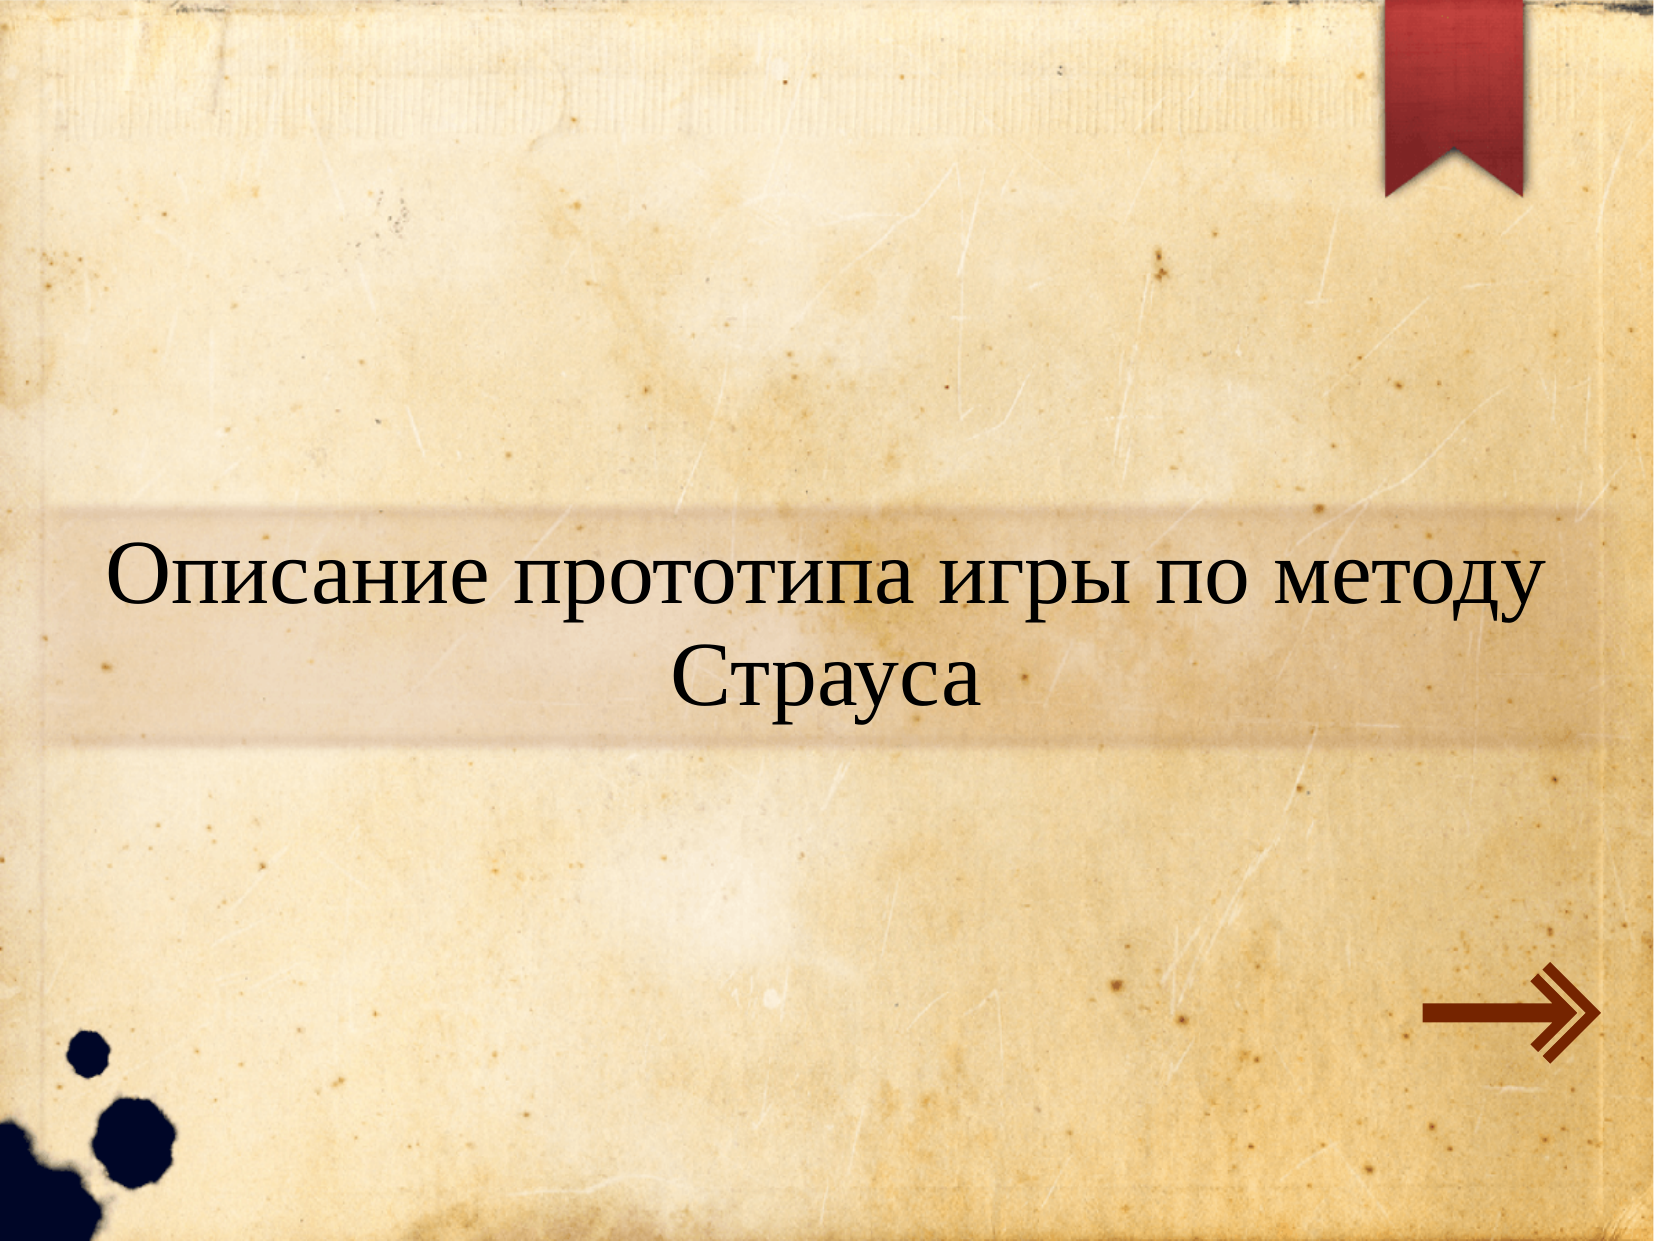

# Описание прототипа игры по методу Страуса